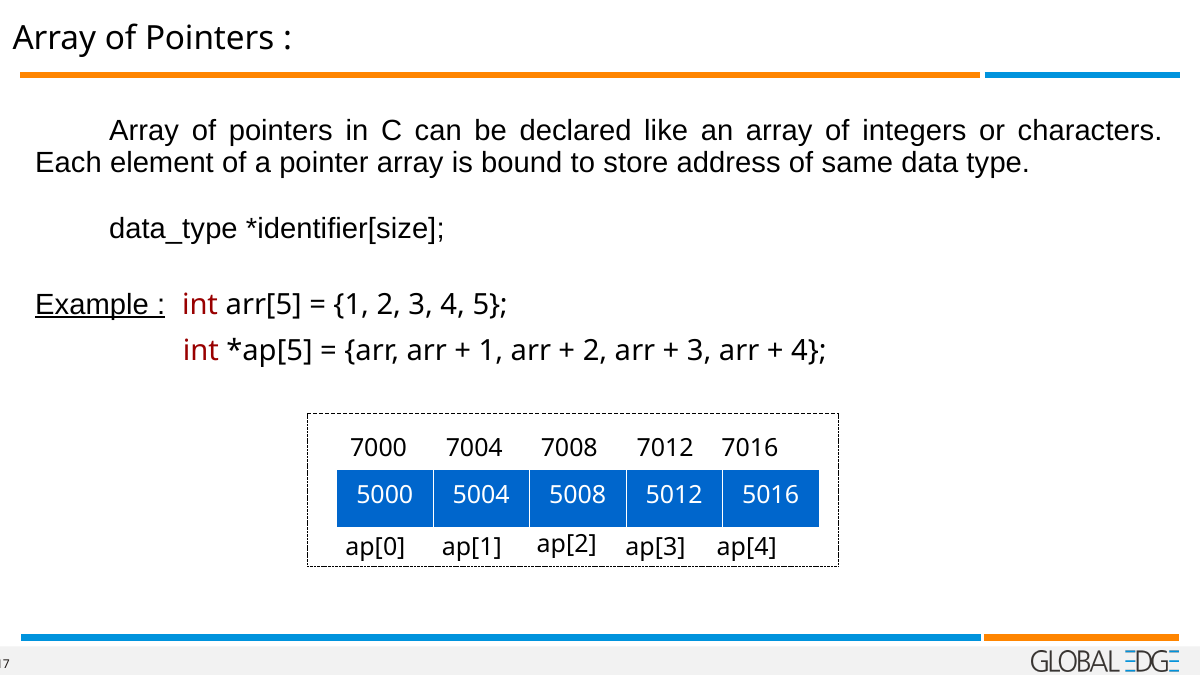

# Array of Pointers :
	Array of pointers in C can be declared like an array of integers or characters. Each element of a pointer array is bound to store address of same data type.
 	data_type *identifier[size];
Example : int arr[5] = {1, 2, 3, 4, 5};
 		int *ap[5] = {arr, arr + 1, arr + 2, arr + 3, arr + 4};
7000
7004
7008
7012
7016
| 5000 | 5004 | 5008 | 5012 | 5016 |
| --- | --- | --- | --- | --- |
ap[2]
ap[3]
ap[0]
ap[4]
ap[1]